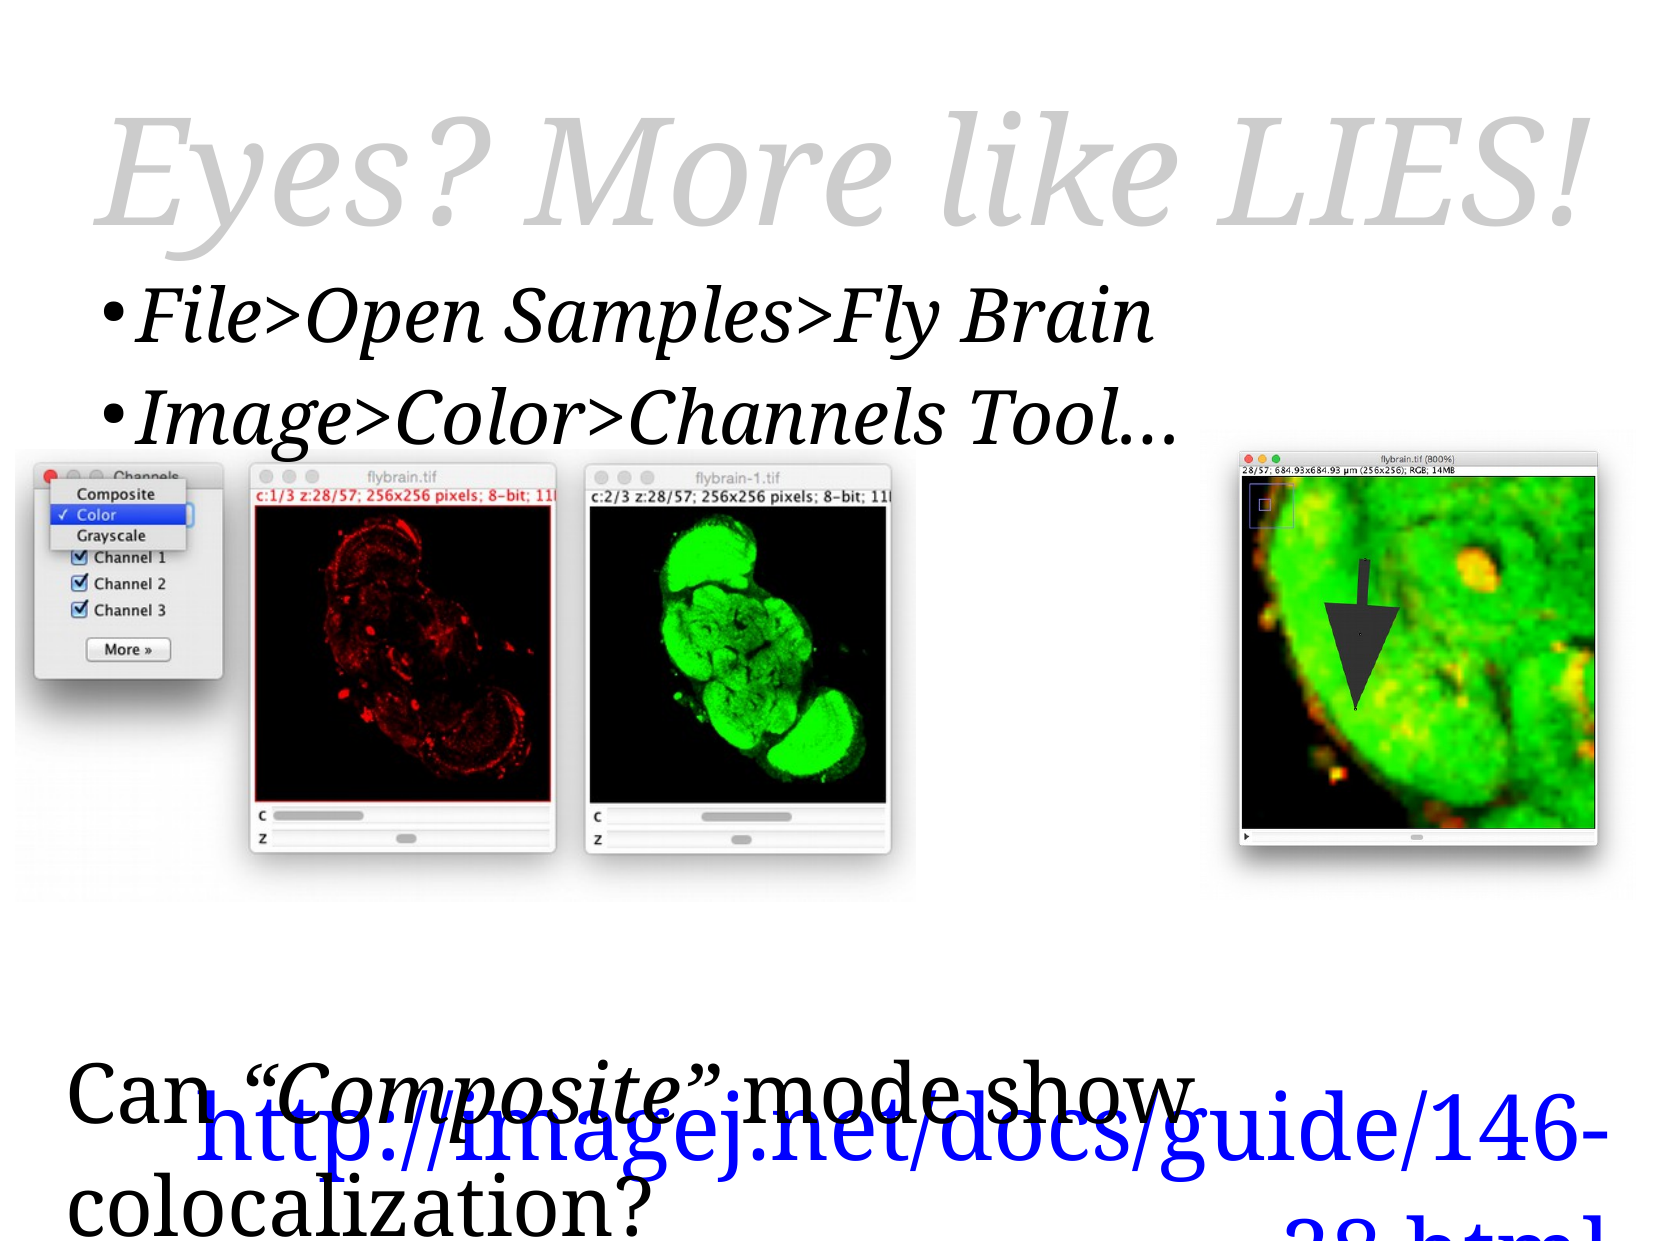

Eyes? More like LIES!
File>Open Samples>Fly Brain
Image>Color>Channels Tool…
Can “Composite” mode show colocalization?
http://imagej.net/docs/guide/146-28.html